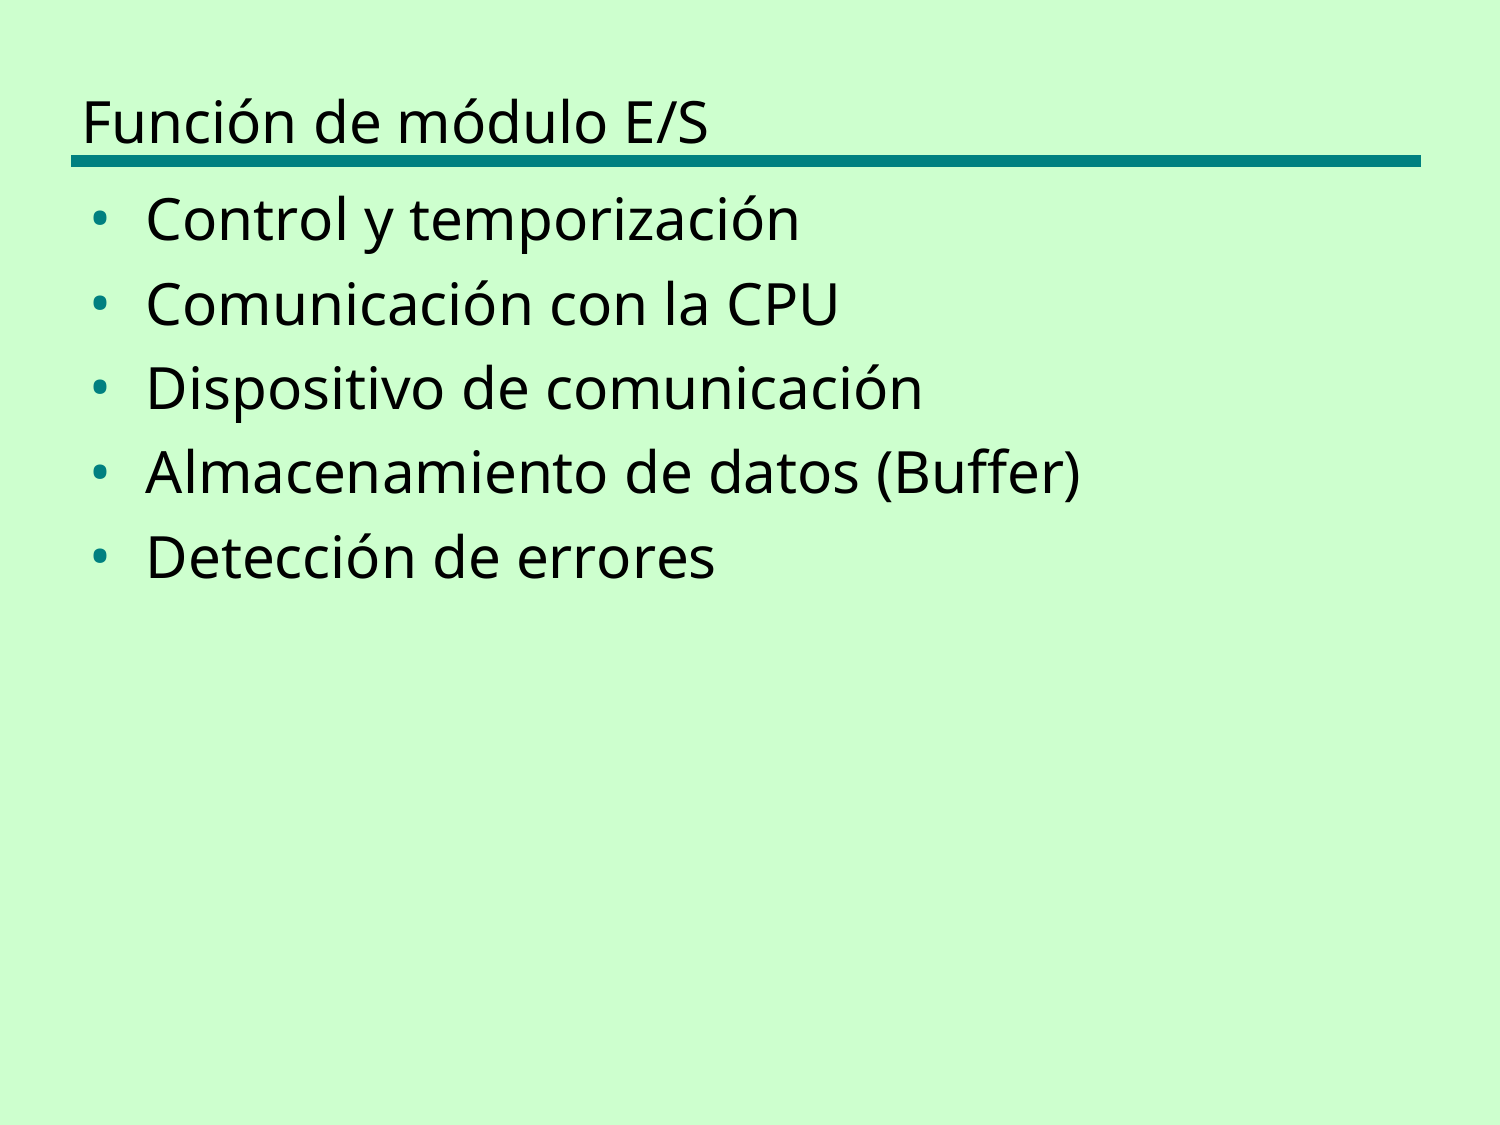

# Función de módulo E/S
Control y temporización
Comunicación con la CPU
Dispositivo de comunicación
Almacenamiento de datos (Buffer)
Detección de errores